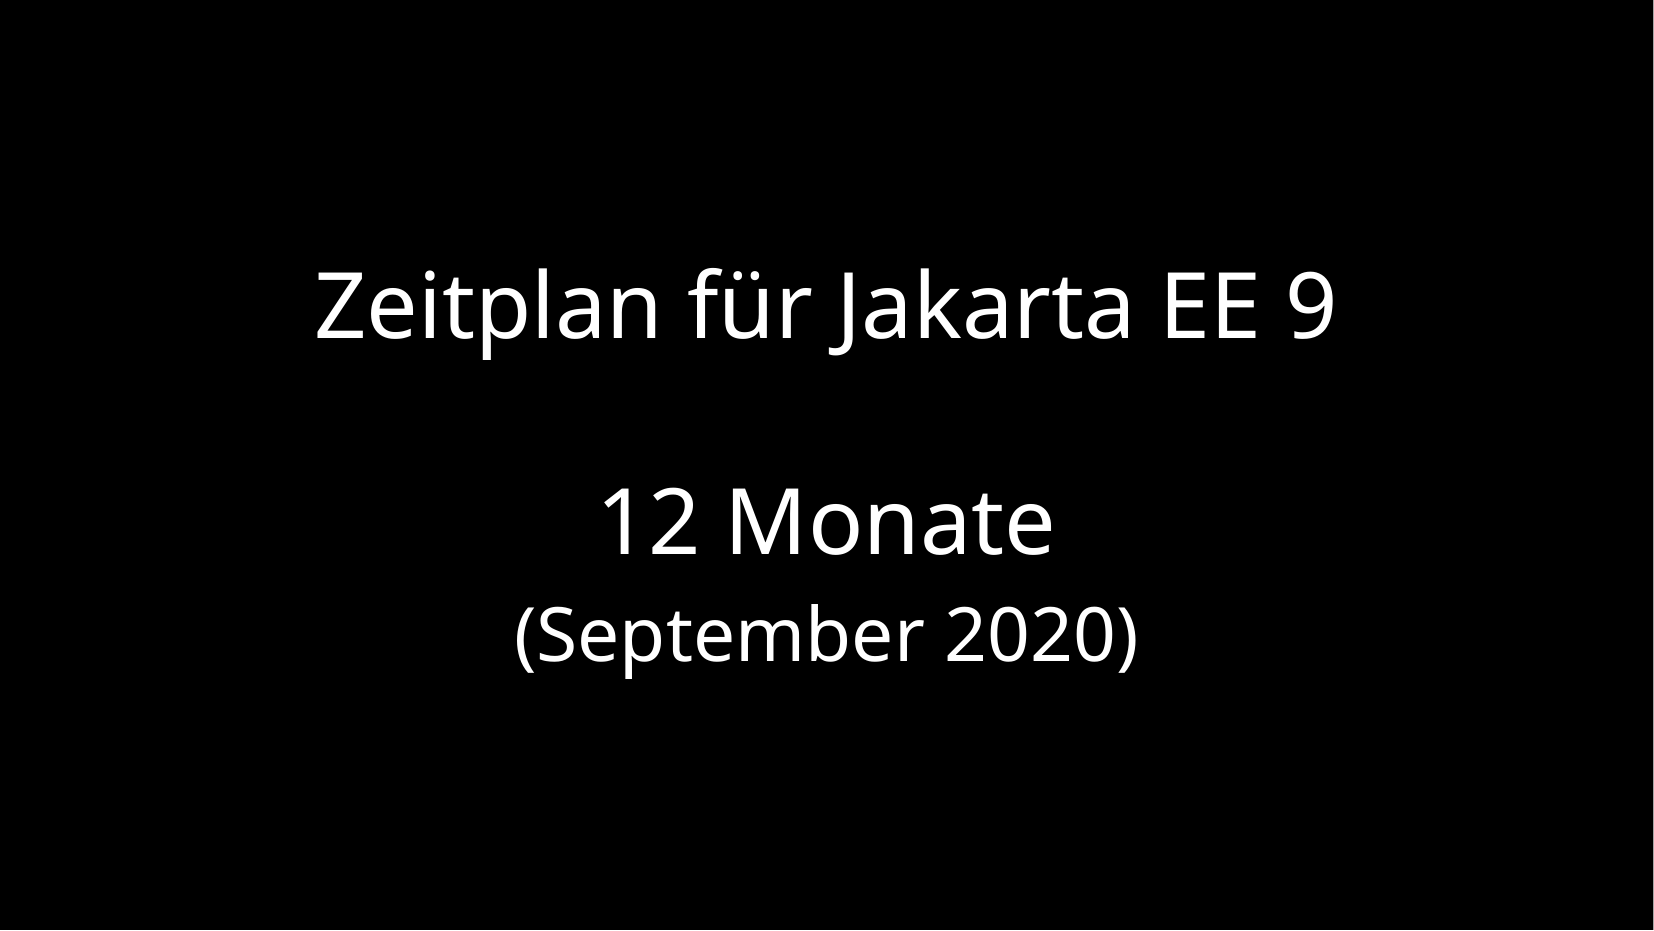

# Zeitplan für Jakarta EE 9
12 Monate
(September 2020)